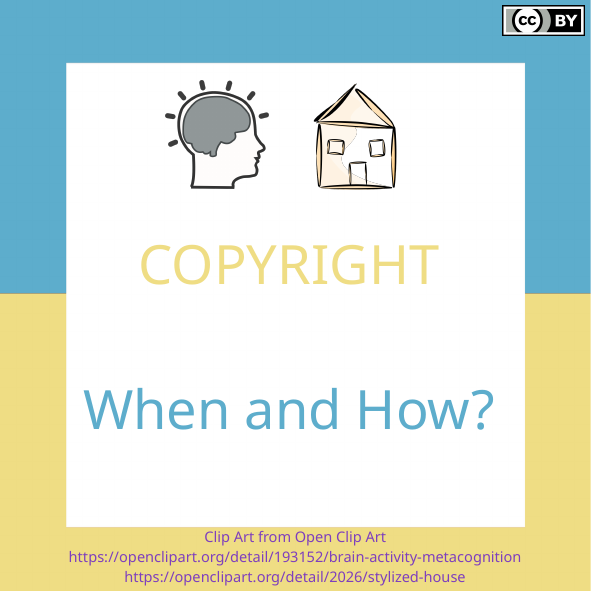

# COPYRIGHT
When and How?
Clip Art from Open Clip Art
https://openclipart.org/detail/193152/brain-activity-metacognition
https://openclipart.org/detail/2026/stylized-house